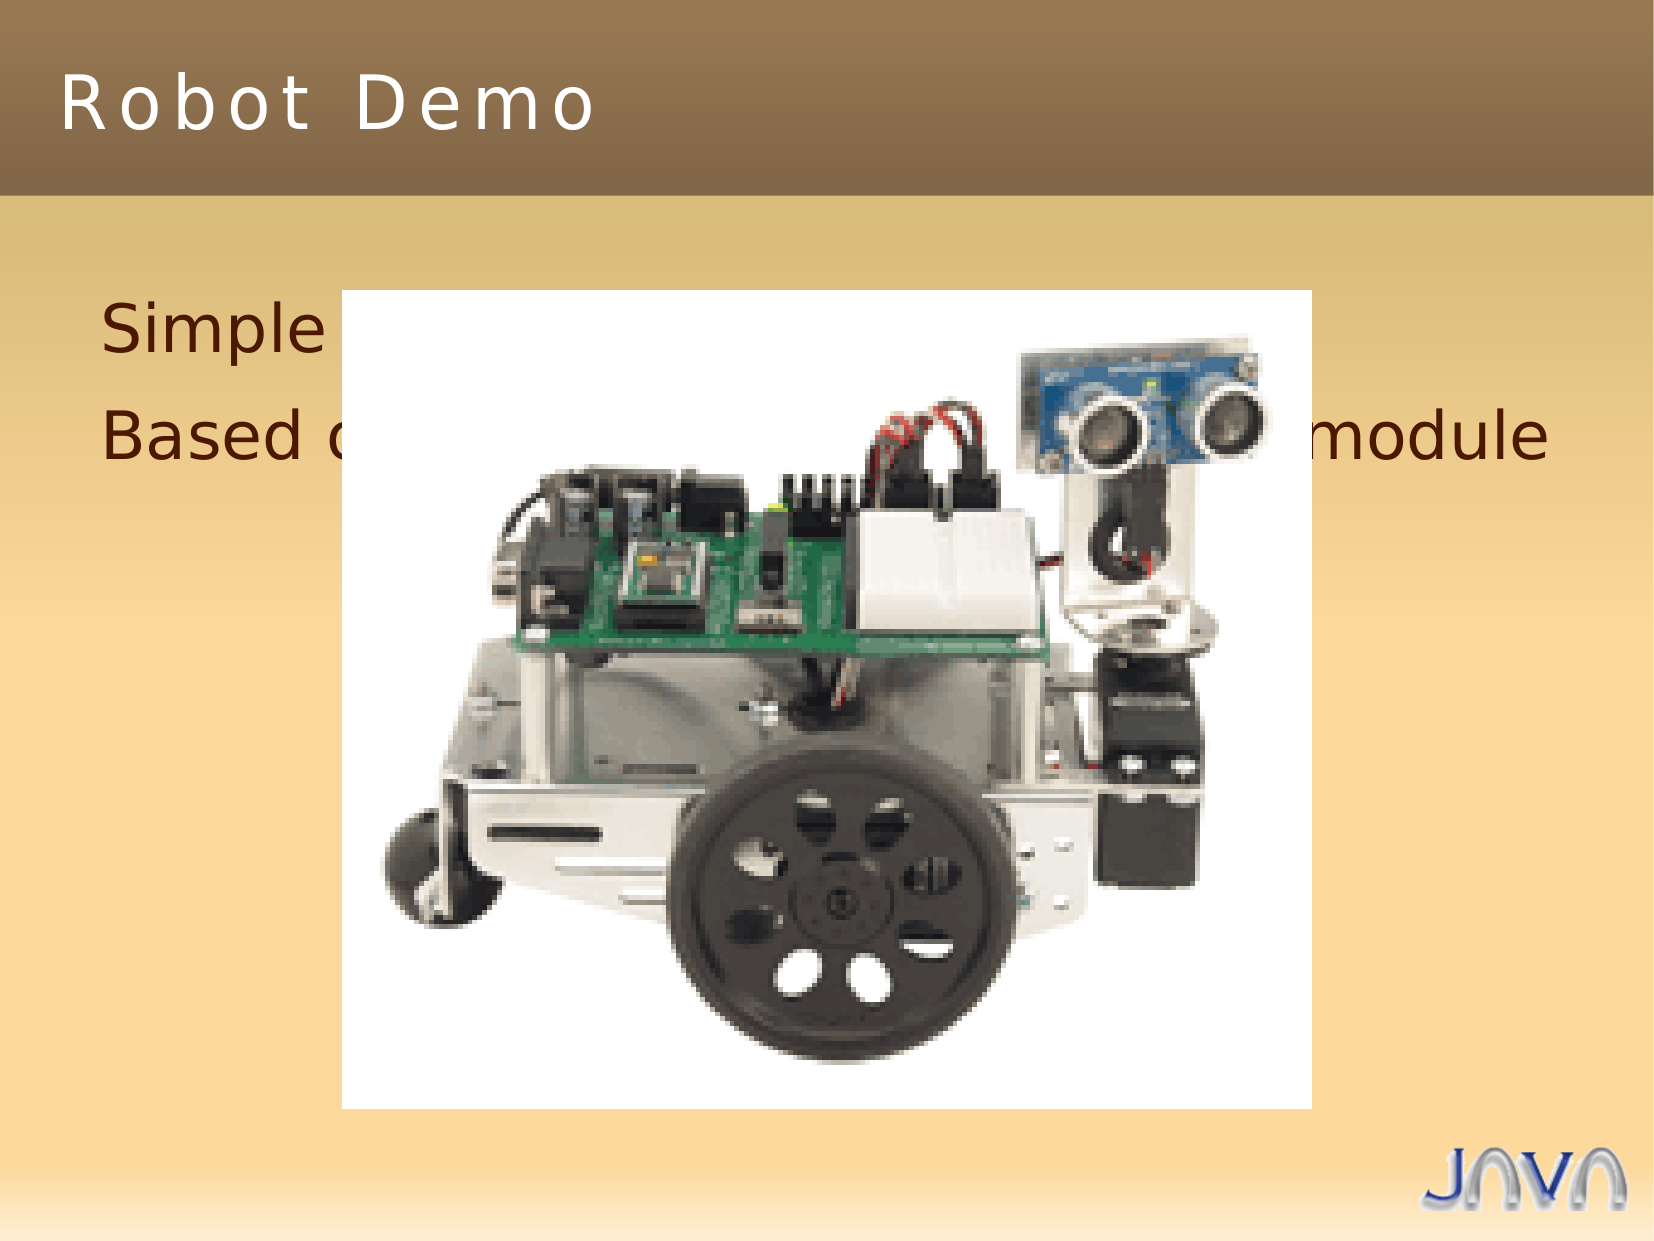

# Robot Demo
Simple Javelin-powered Robot
Based on BOE-BOT, plus a PING :))) module